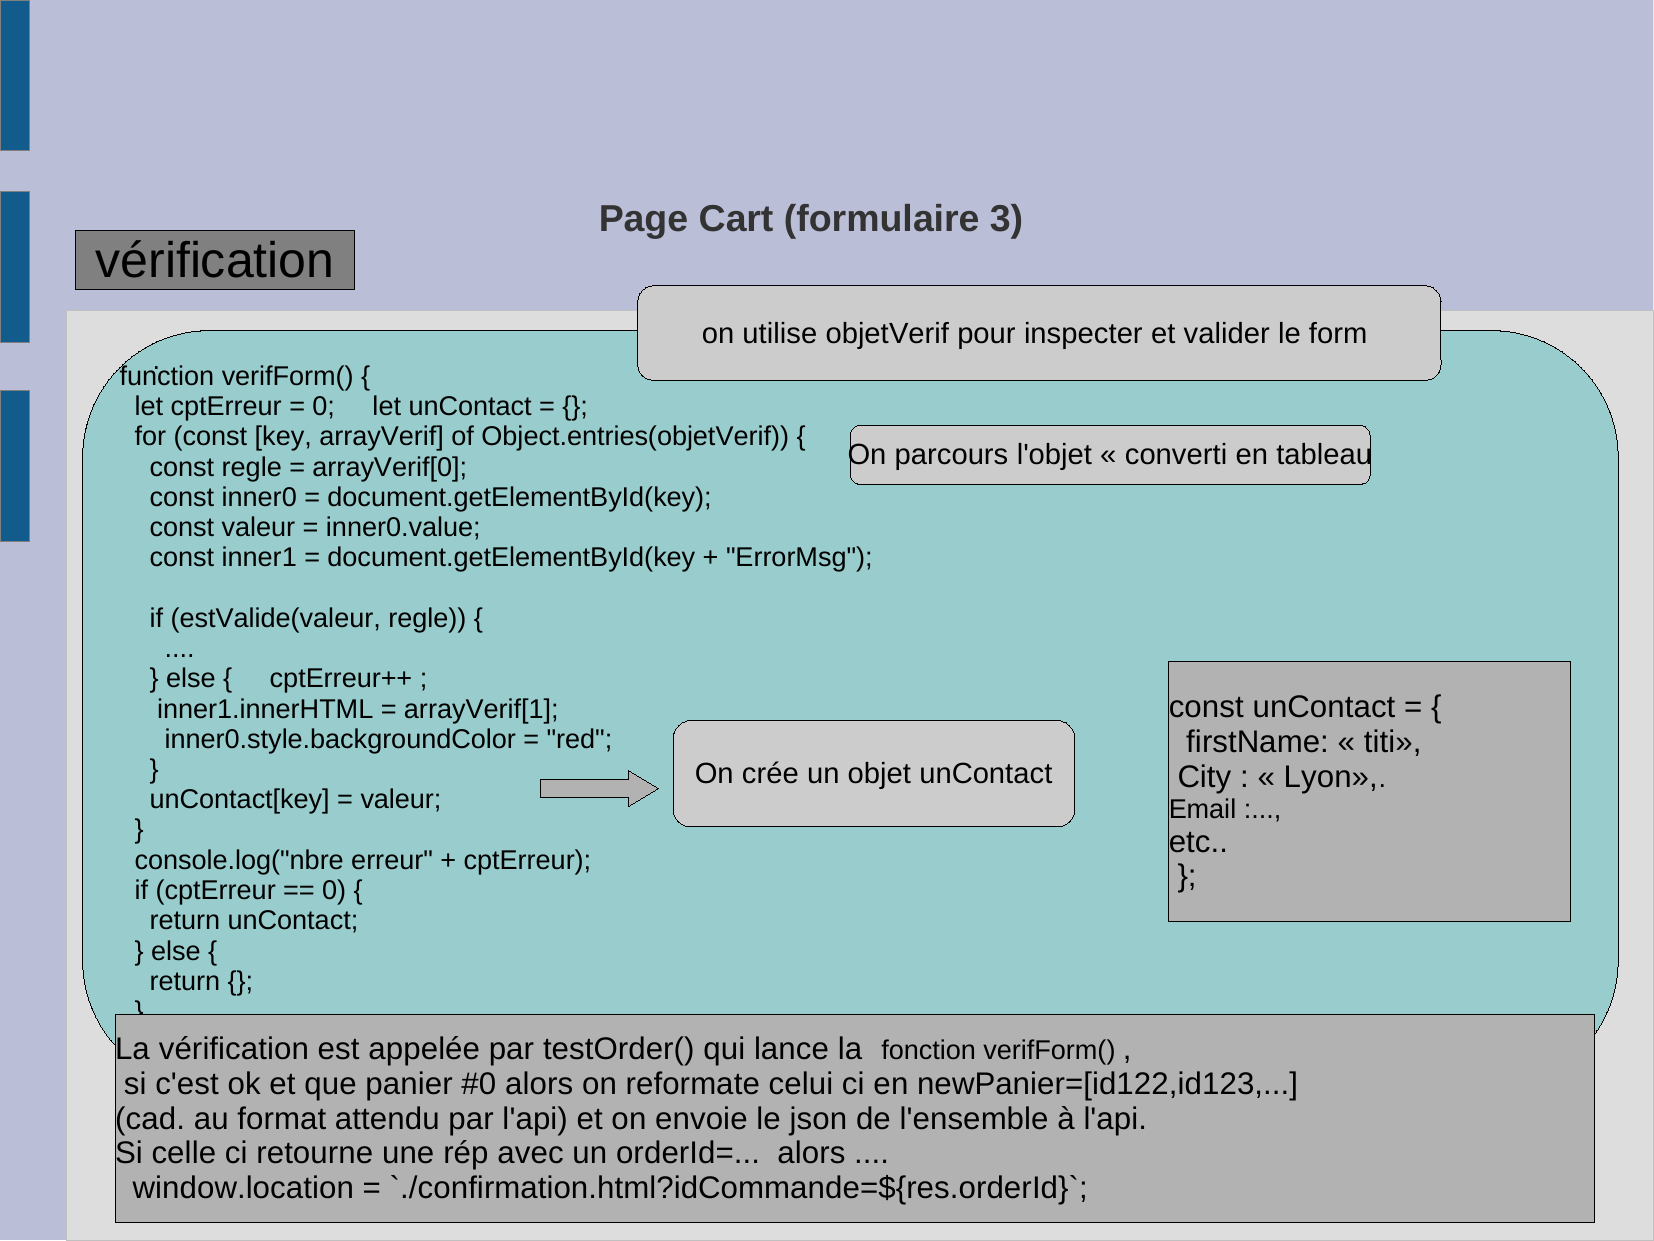

# Page Cart (formulaire 3)
vérification
on utilise objetVerif pour inspecter et valider le form
function verifForm() {
 let cptErreur = 0; let unContact = {};
 for (const [key, arrayVerif] of Object.entries(objetVerif)) {
 const regle = arrayVerif[0];
 const inner0 = document.getElementById(key);
 const valeur = inner0.value;
 const inner1 = document.getElementById(key + "ErrorMsg");
 if (estValide(valeur, regle)) {
 ....
 } else { cptErreur++ ;
 inner1.innerHTML = arrayVerif[1];
 inner0.style.backgroundColor = "red";
 }
 unContact[key] = valeur;
 }
 console.log("nbre erreur" + cptErreur);
 if (cptErreur == 0) {
 return unContact;
 } else {
 return {};
 }
}
.
On parcours l'objet « converti en tableau
const unContact = {
 firstName: « titi»,
 City : « Lyon»,.
Email :...,
etc..
 };
On crée un objet unContact
La vérification est appelée par testOrder() qui lance la fonction verifForm() ,
 si c'est ok et que panier #0 alors on reformate celui ci en newPanier=[id122,id123,...]
(cad. au format attendu par l'api) et on envoie le json de l'ensemble à l'api.
Si celle ci retourne une rép avec un orderId=... alors ....
 window.location = `./confirmation.html?idCommande=${res.orderId}`;